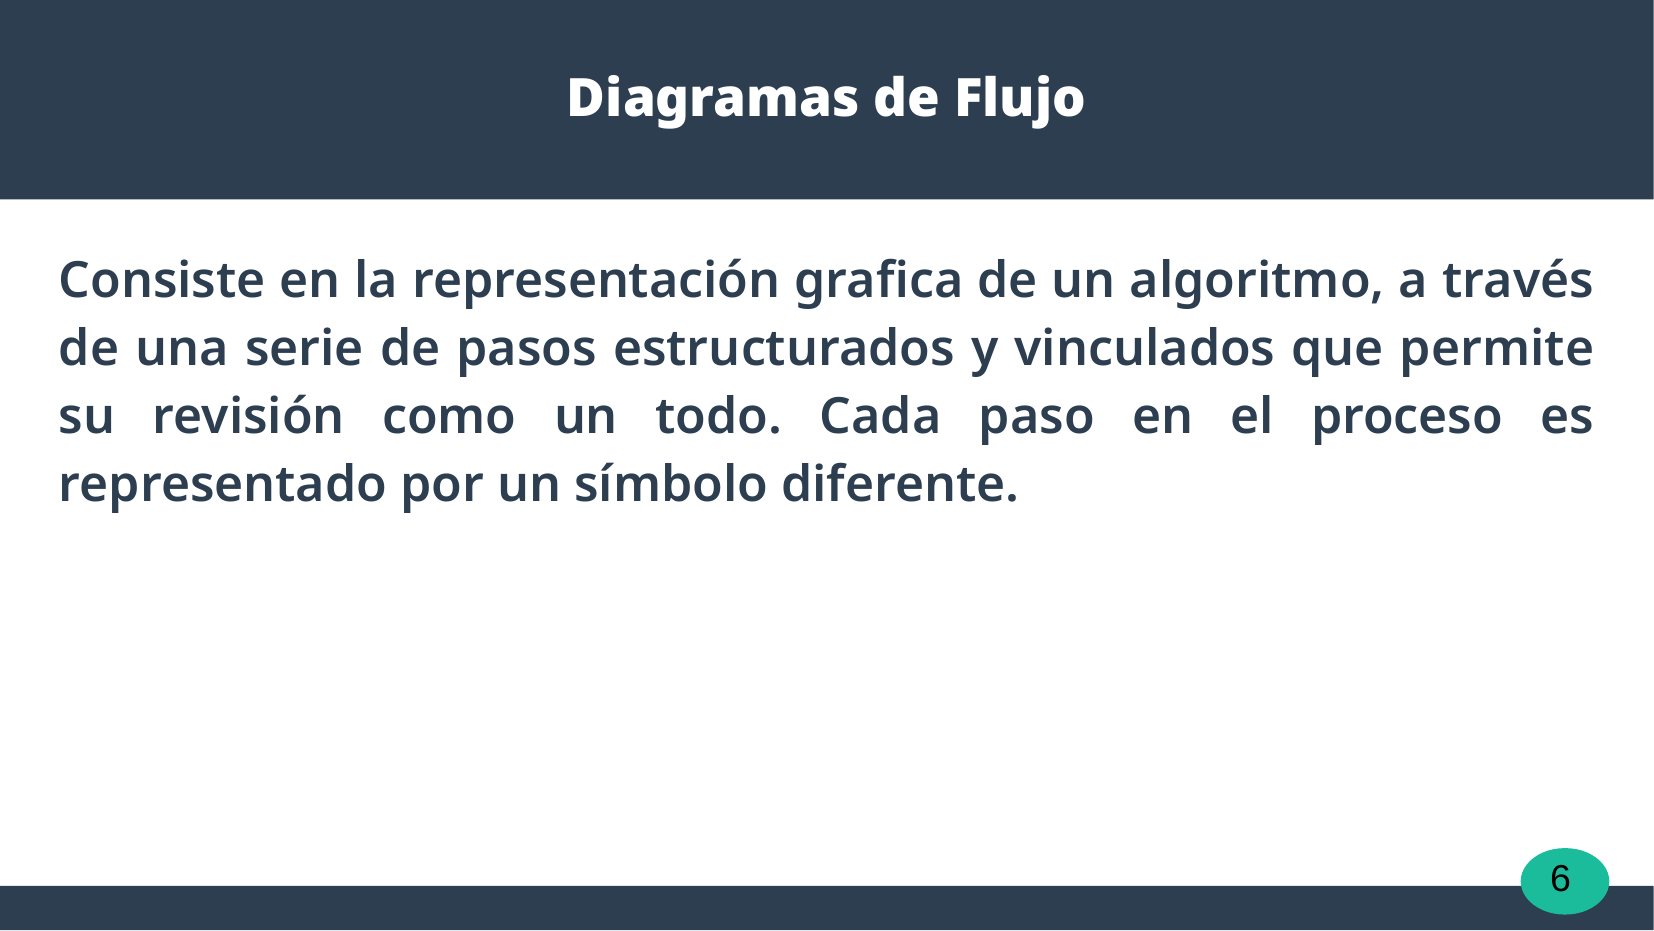

# Diagramas de Flujo
Consiste en la representación grafica de un algoritmo, a través de una serie de pasos estructurados y vinculados que permite su revisión como un todo. Cada paso en el proceso es representado por un símbolo diferente.
6